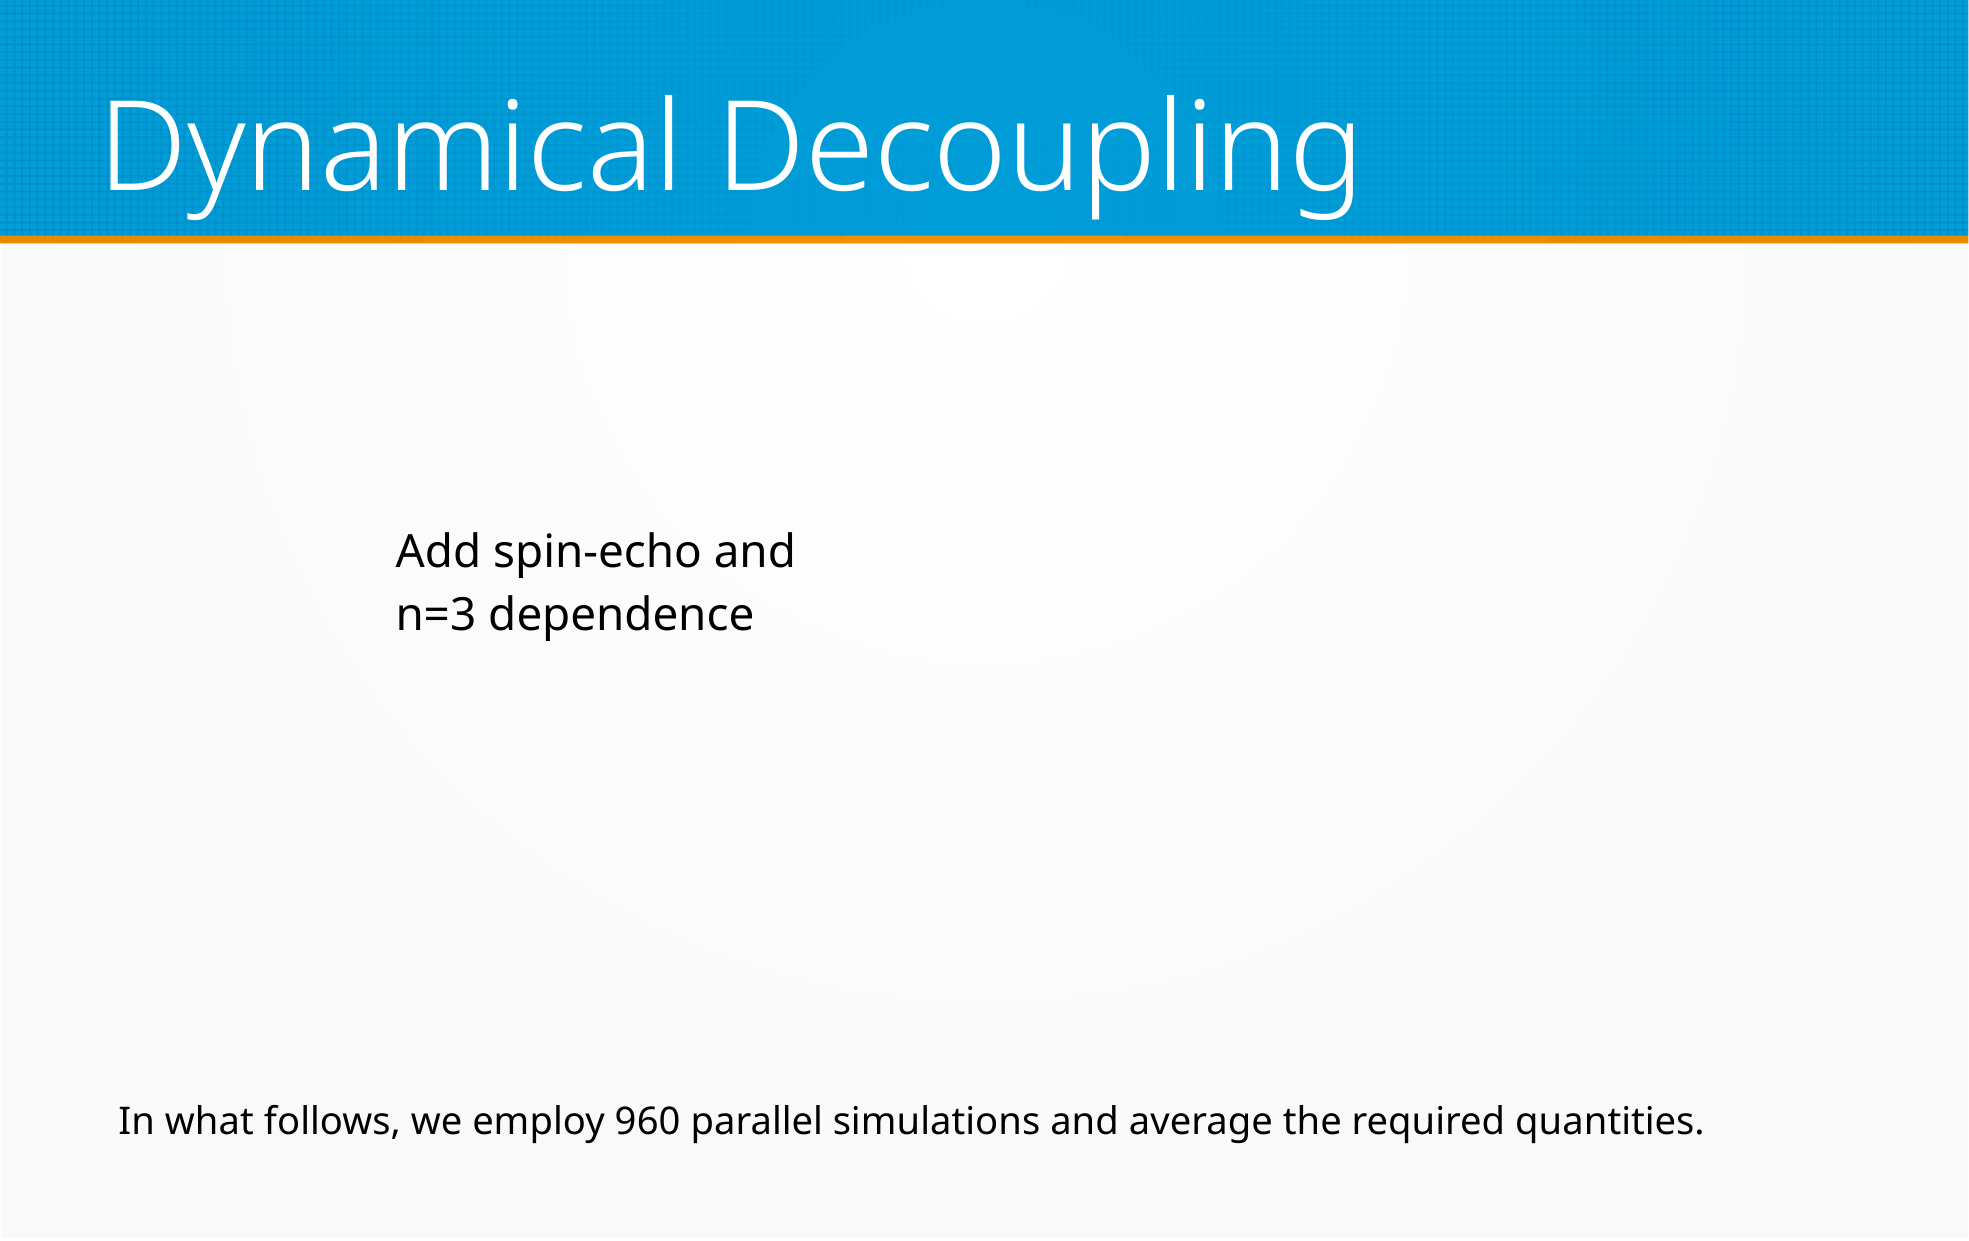

# Dynamical Decoupling
Add spin-echo and n=3 dependence
In what follows, we employ 960 parallel simulations and average the required quantities.